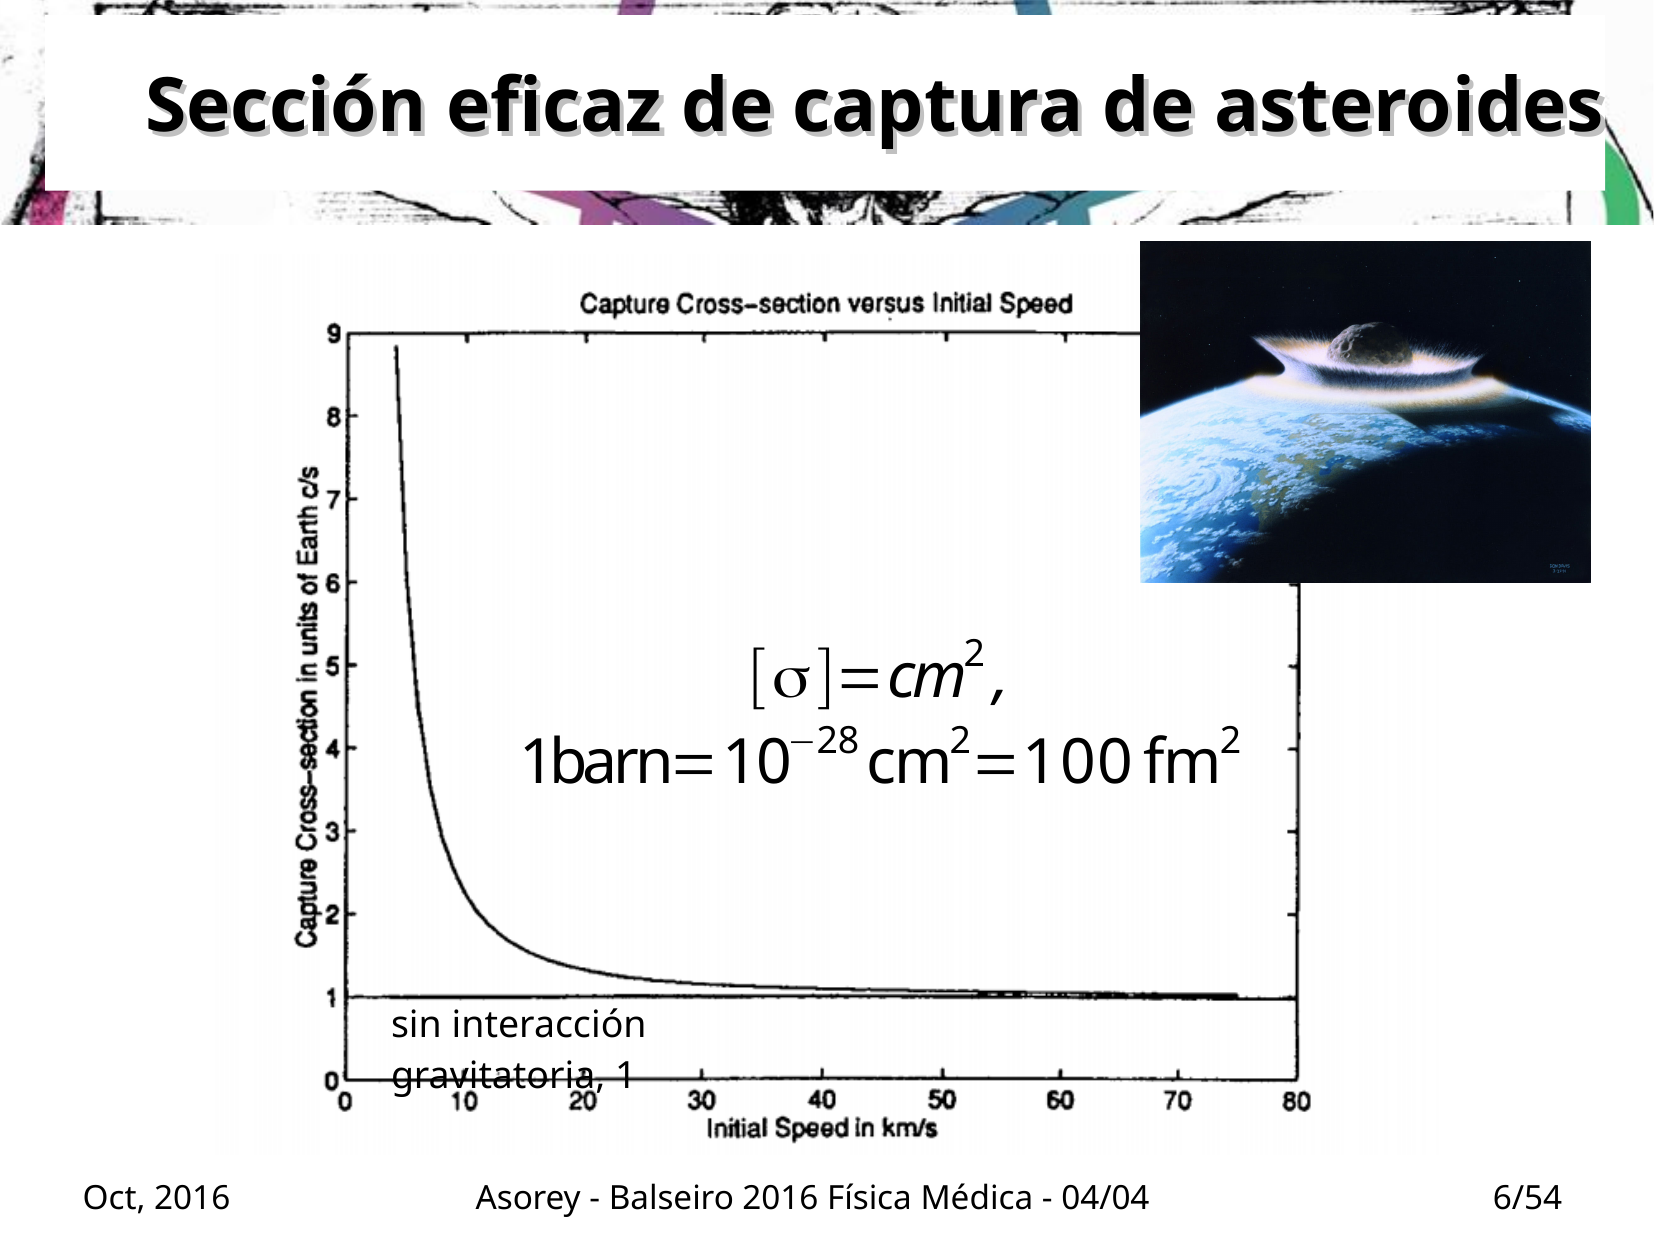

# Sección eficaz de captura de asteroides
sin interacción gravitatoria, 1
Oct, 2016
Asorey - Balseiro 2016 Física Médica - 04/04
6